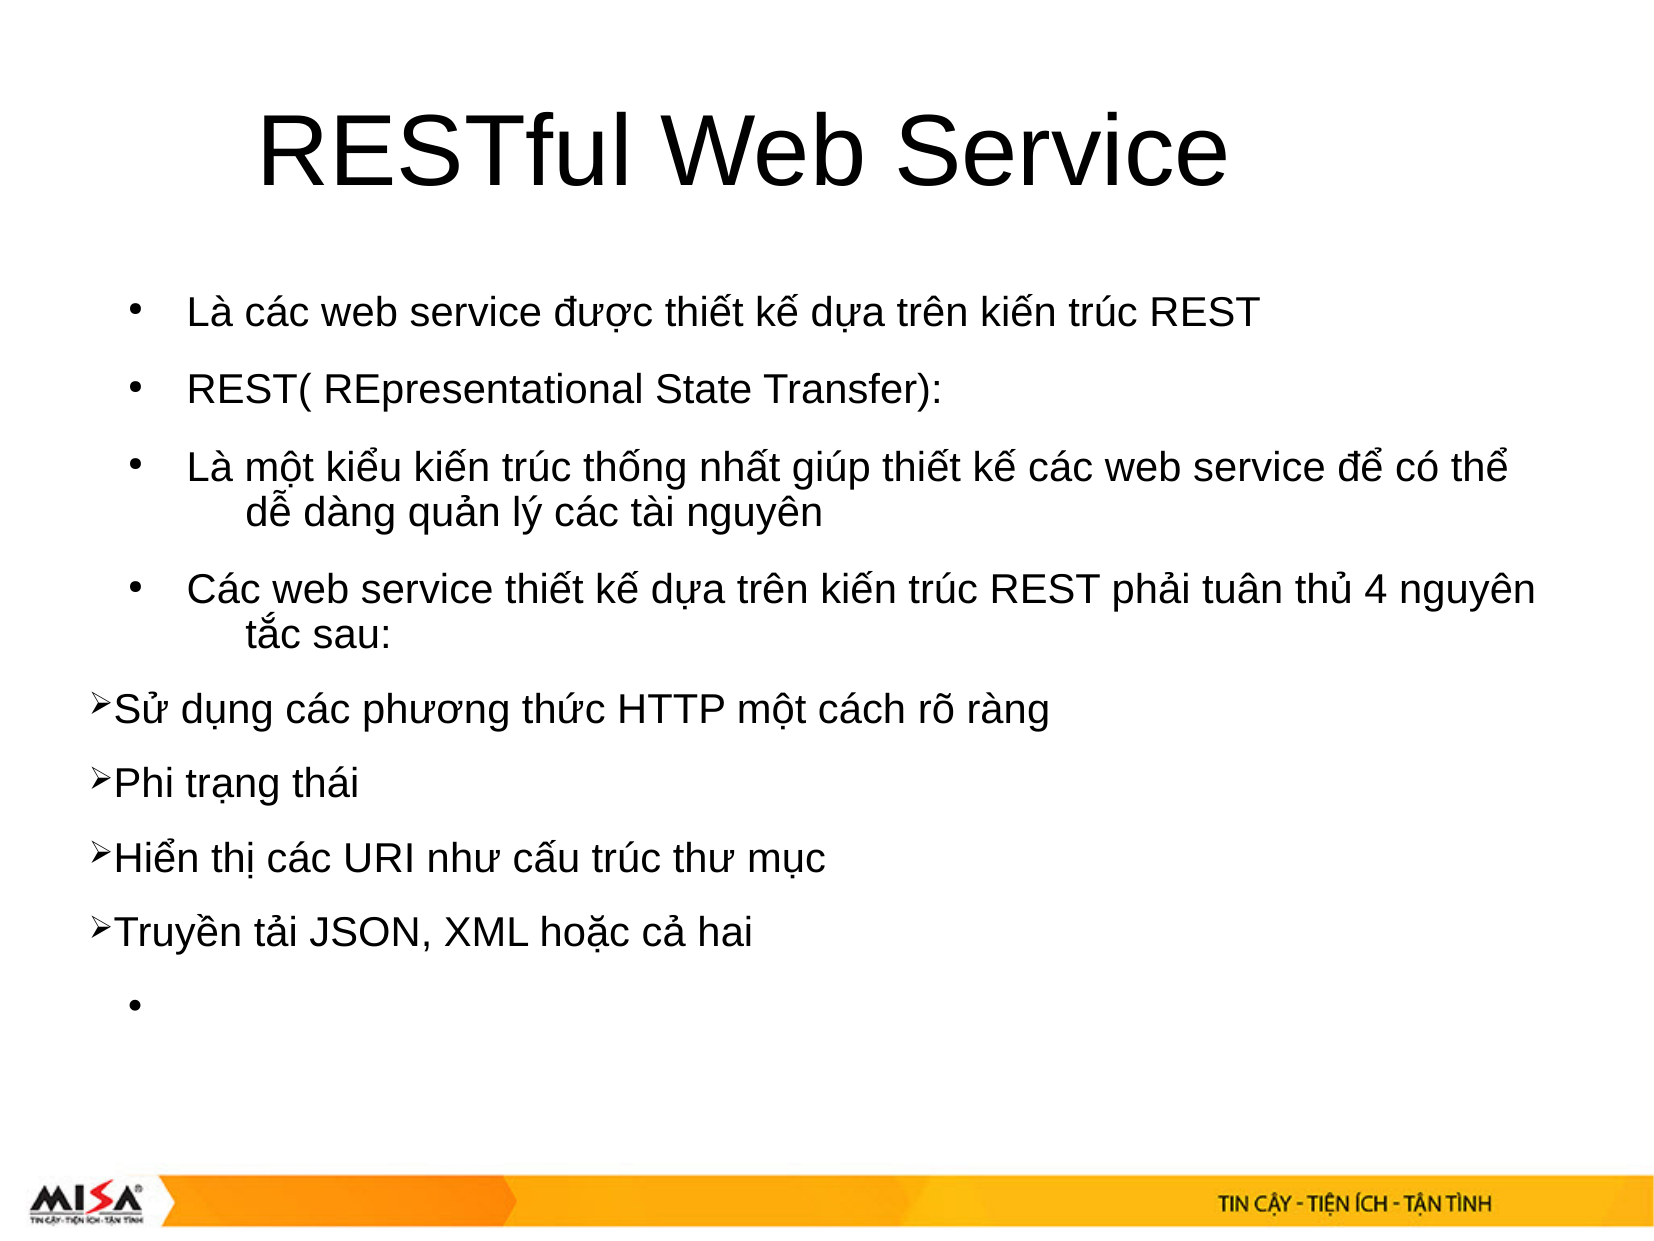

# RESTful Web Service
Là các web service được thiết kế dựa trên kiến trúc REST
REST( REpresentational State Transfer):
Là một kiểu kiến trúc thống nhất giúp thiết kế các web service để có thể dễ dàng quản lý các tài nguyên
Các web service thiết kế dựa trên kiến trúc REST phải tuân thủ 4 nguyên tắc sau:
Sử dụng các phương thức HTTP một cách rõ ràng
Phi trạng thái
Hiển thị các URI như cấu trúc thư mục
Truyền tải JSON, XML hoặc cả hai